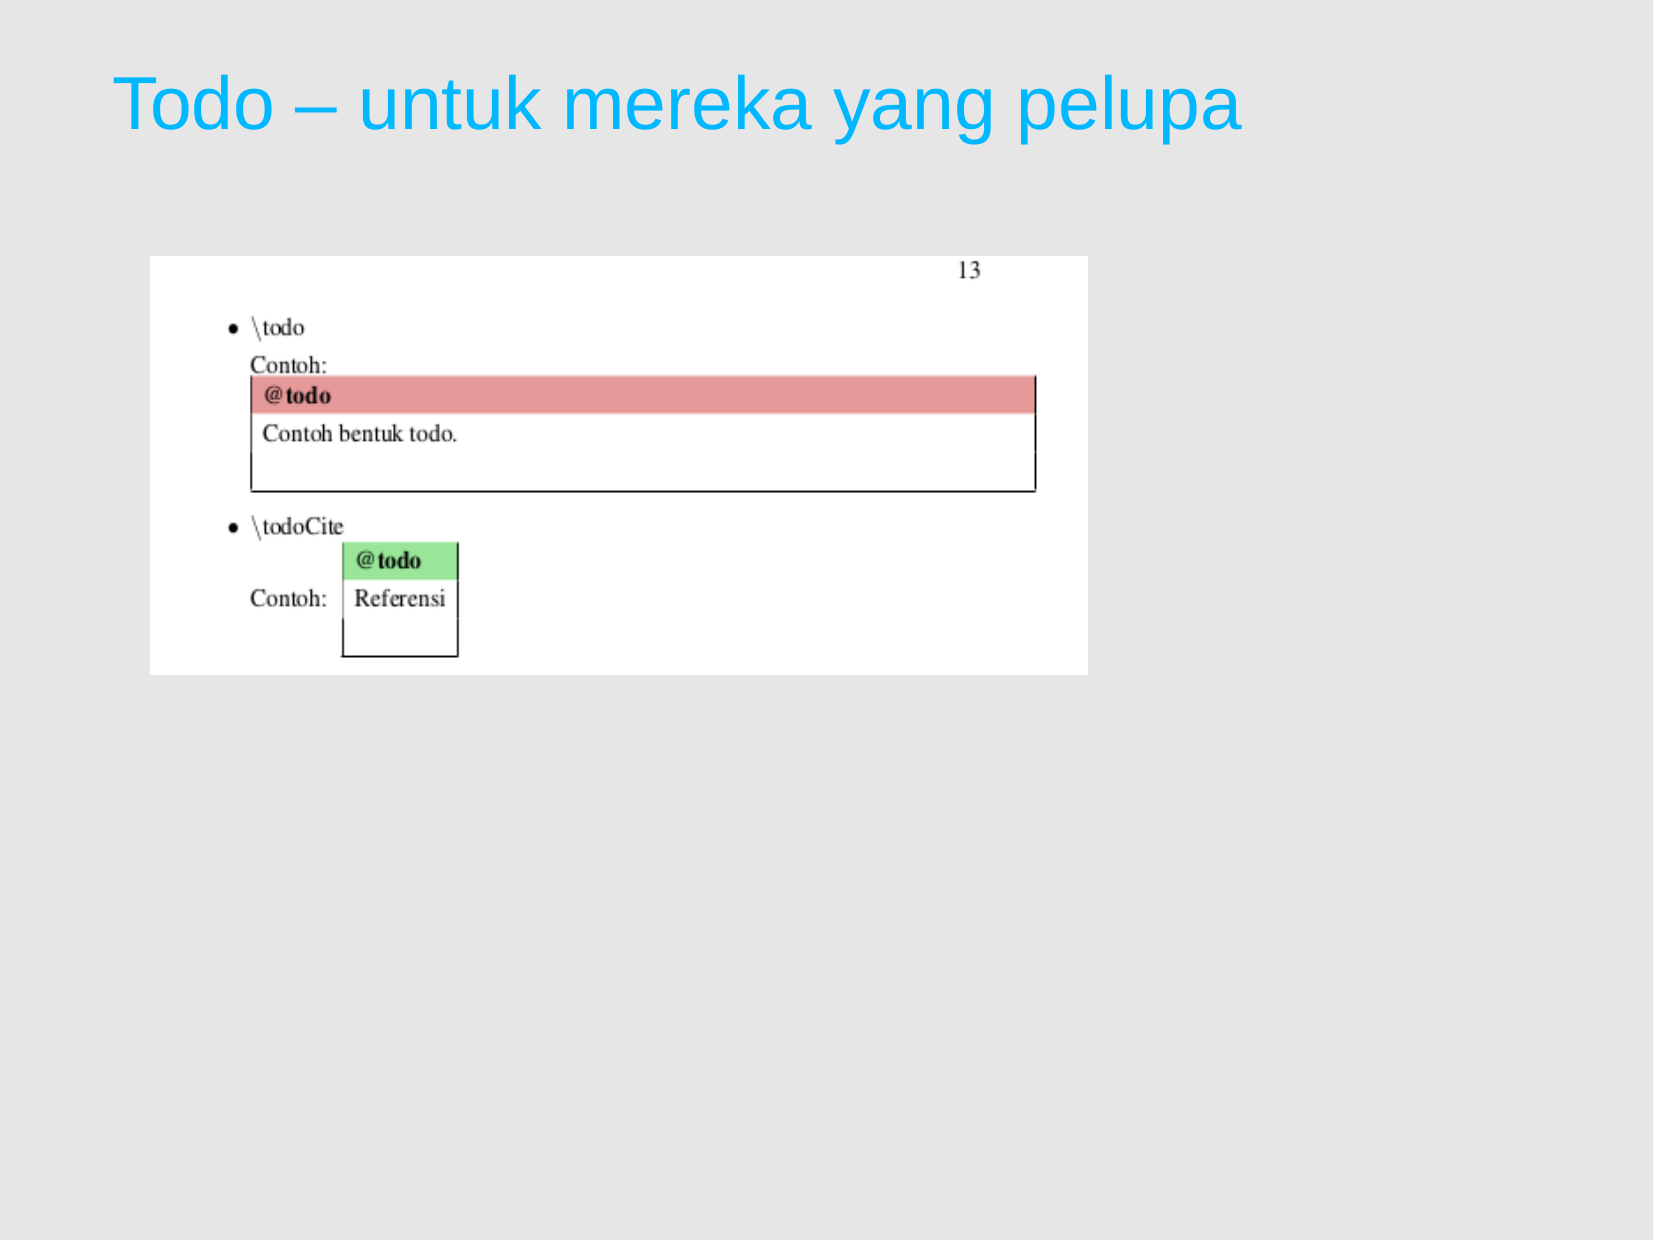

# Todo – untuk mereka yang pelupa